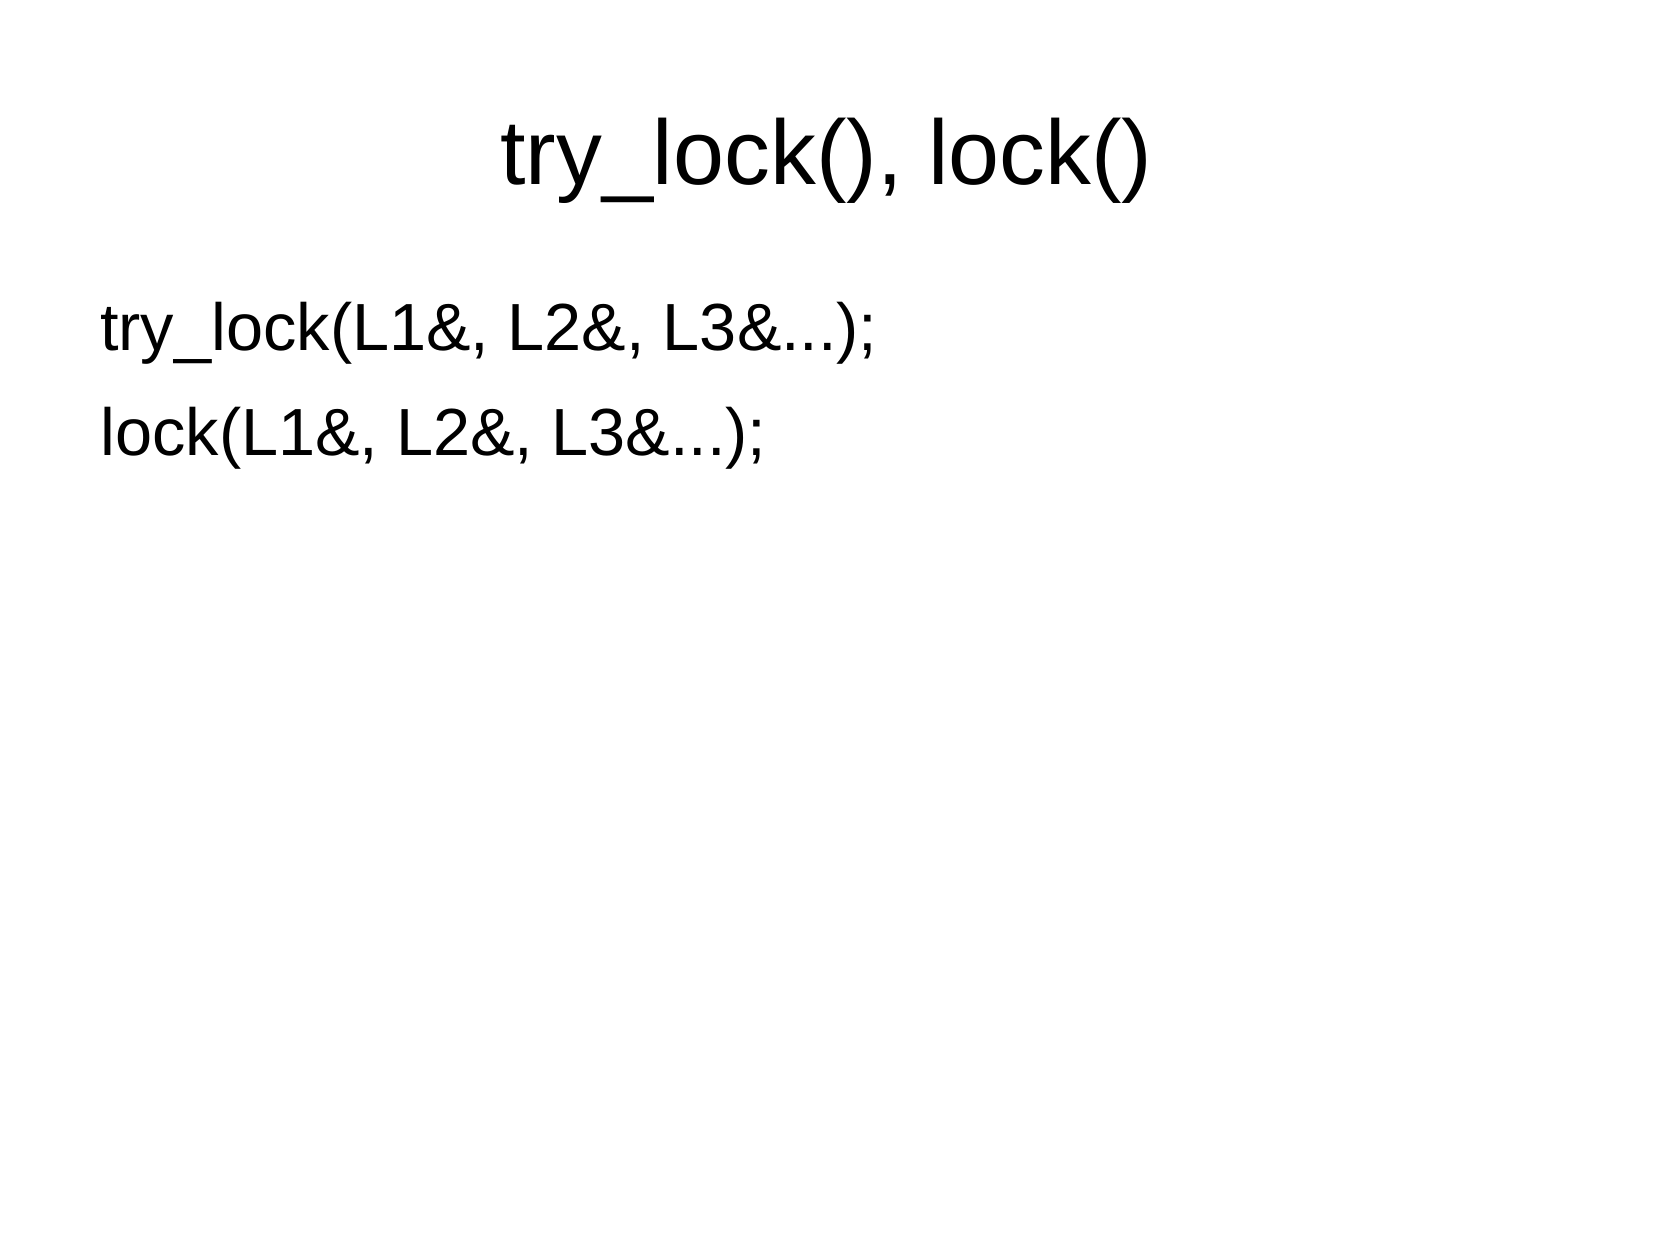

# try_lock(), lock()
try_lock(L1&, L2&, L3&...);
lock(L1&, L2&, L3&...);